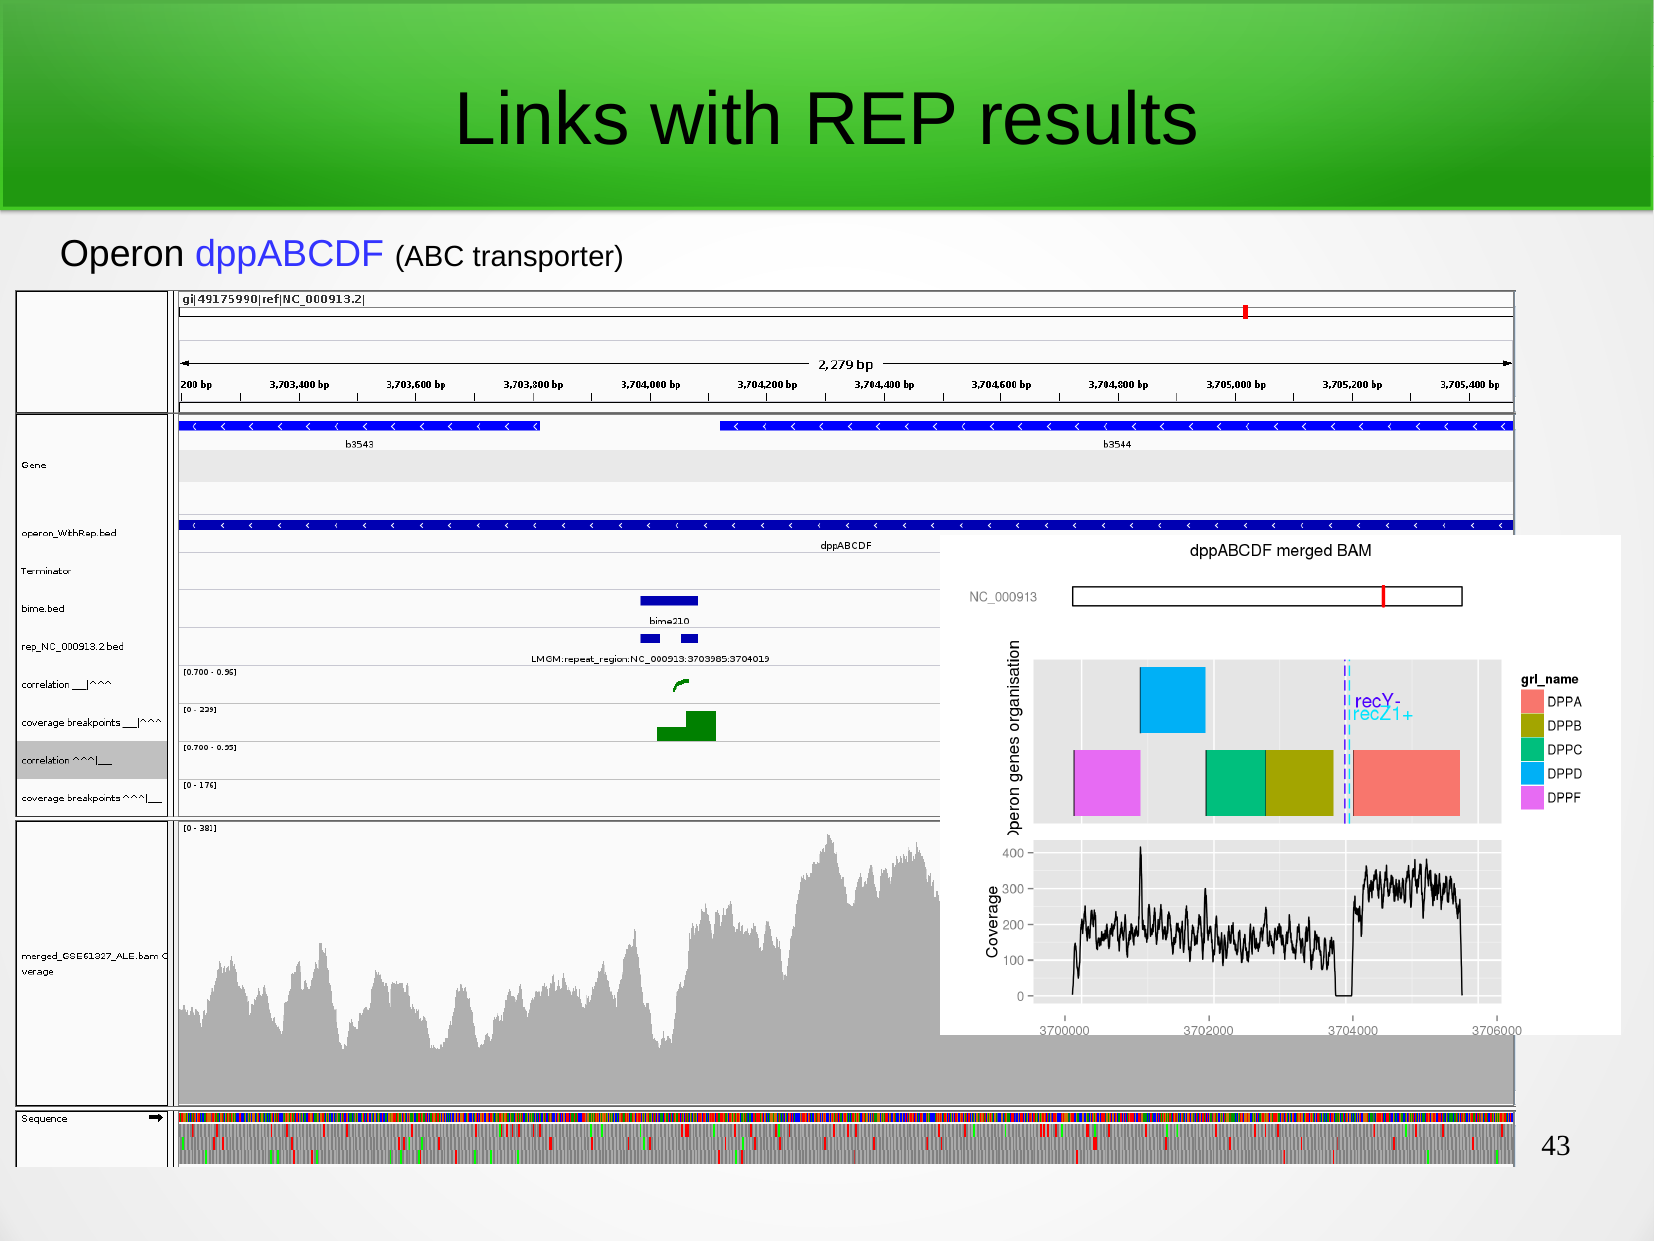

# Links with REP results
Operon dppABCDF (ABC transporter)
43